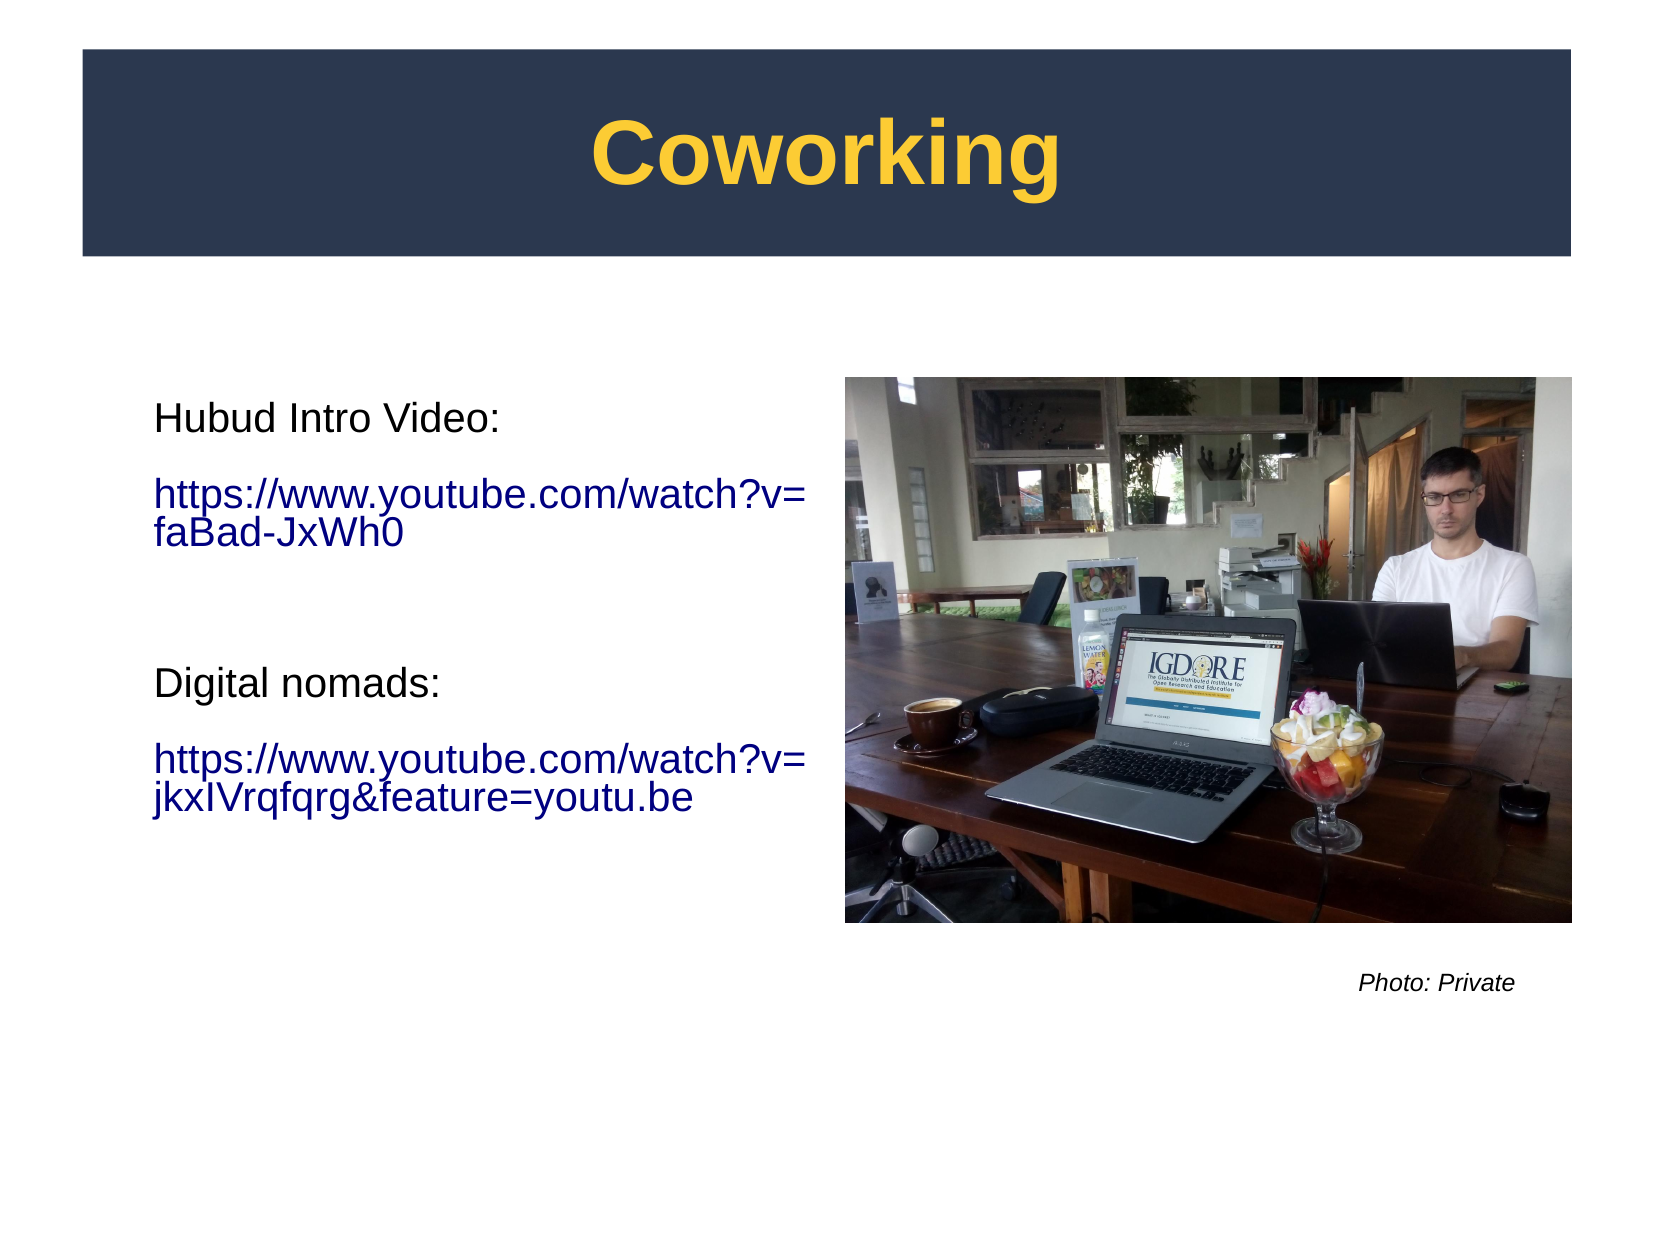

# Coworking
Hubud Intro Video:
https://www.youtube.com/watch?v=faBad-JxWh0
Digital nomads:
https://www.youtube.com/watch?v=jkxIVrqfqrg&feature=youtu.be
Photo: Private